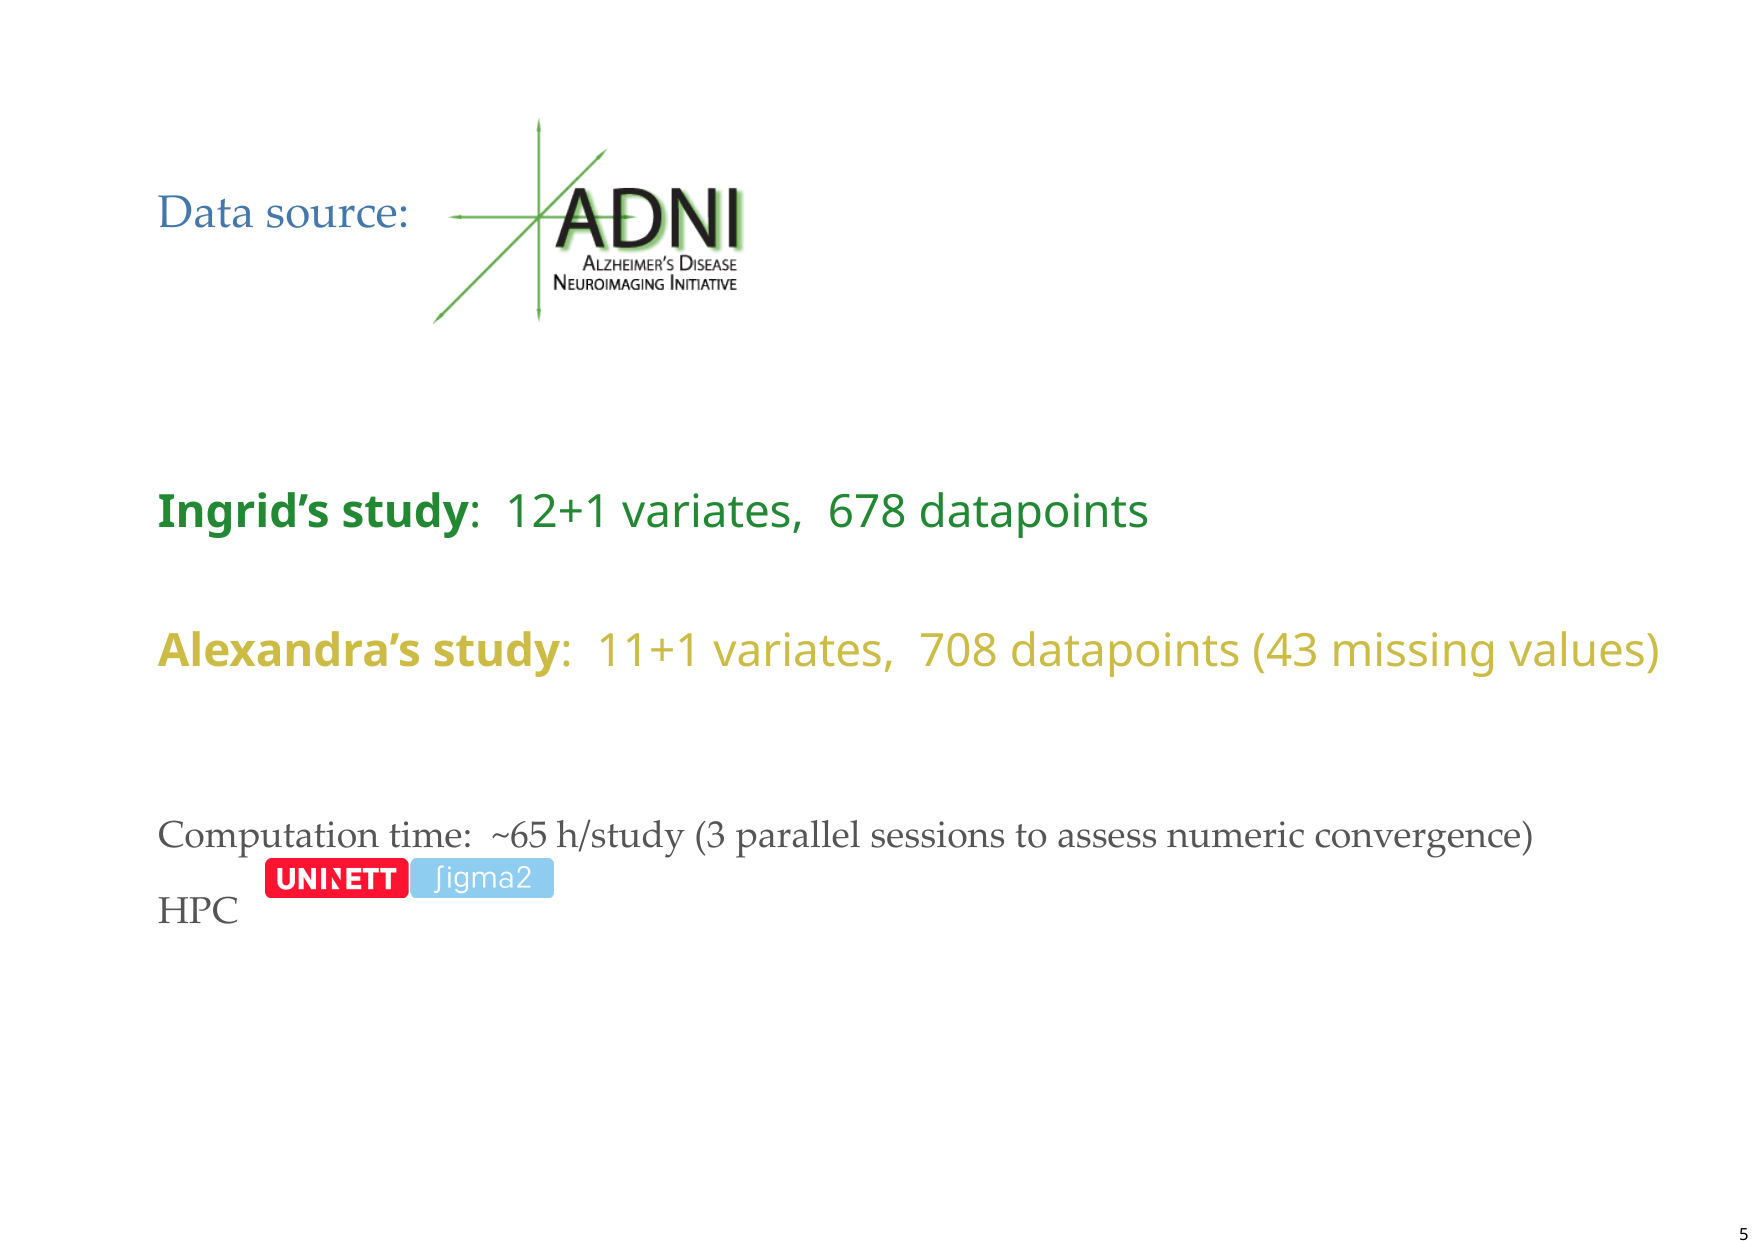

Data source:
Ingrid’s study: 12+1 variates, 678 datapoints
Alexandra’s study: 11+1 variates, 708 datapoints (43 missing values)
Computation time: ~65 h/study (3 parallel sessions to assess numeric convergence)
HPC
5